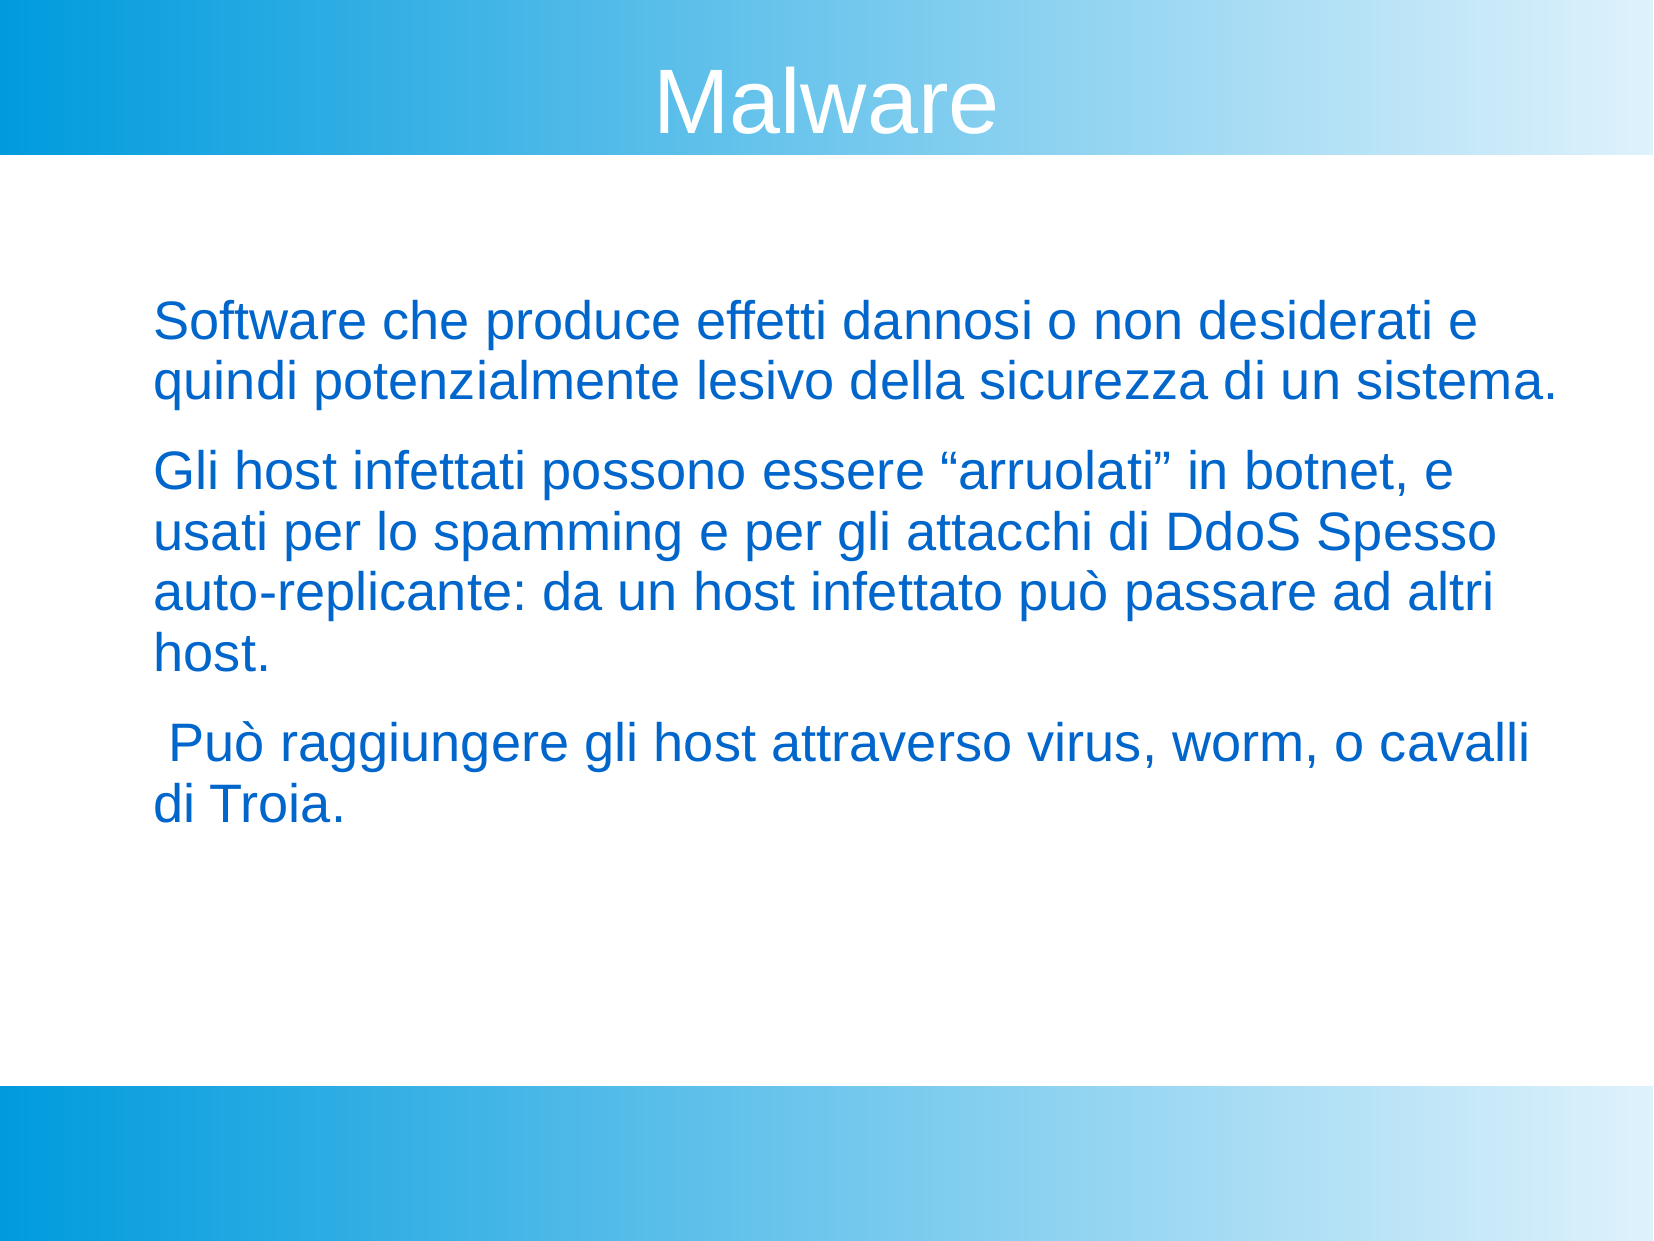

# Malware
Software che produce effetti dannosi o non desiderati e quindi potenzialmente lesivo della sicurezza di un sistema.
Gli host infettati possono essere “arruolati” in botnet, e usati per lo spamming e per gli attacchi di DdoS Spesso auto-replicante: da un host infettato può passare ad altri host.
 Può raggiungere gli host attraverso virus, worm, o cavalli di Troia.